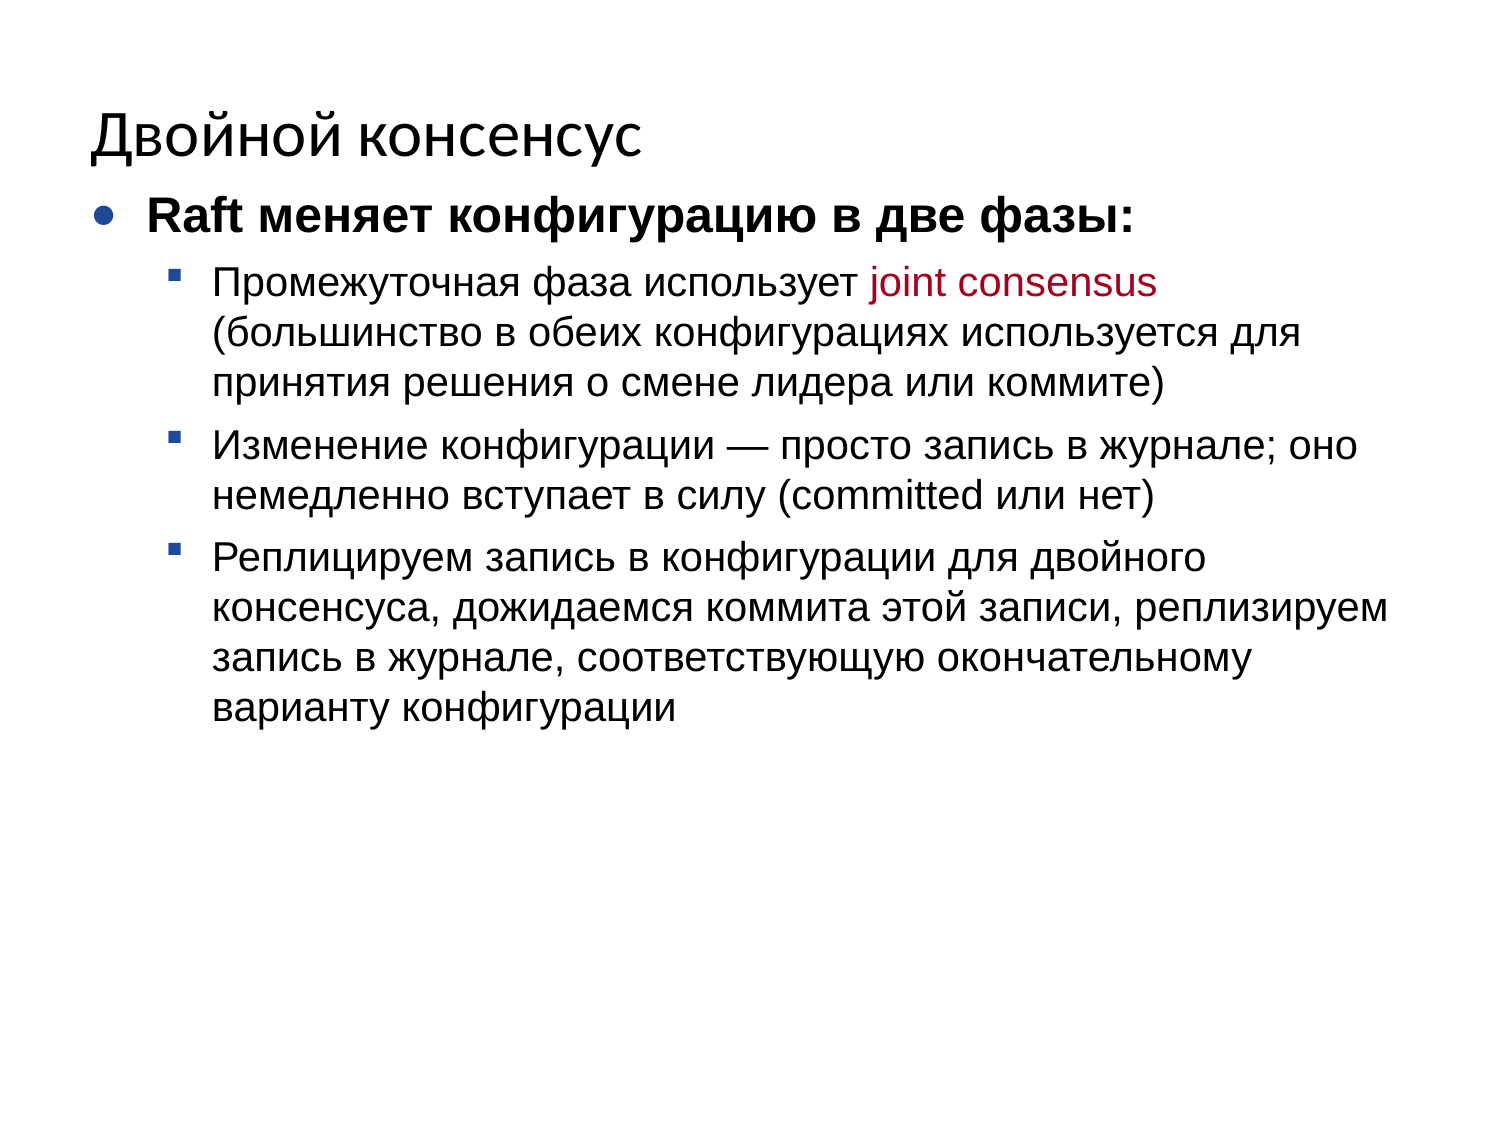

Двойной консенсус
# Raft меняет конфигурацию в две фазы:
Промежуточная фаза использует joint consensus (большинство в обеих конфигурациях используется для принятия решения о смене лидера или коммите)
Изменение конфигурации — просто запись в журнале; оно немедленно вступает в силу (committed или нет)
Реплицируем запись в конфигурации для двойного консенсуса, дожидаемся коммита этой записи, реплизируем запись в журнале, соответствующую окончательному варианту конфигурации